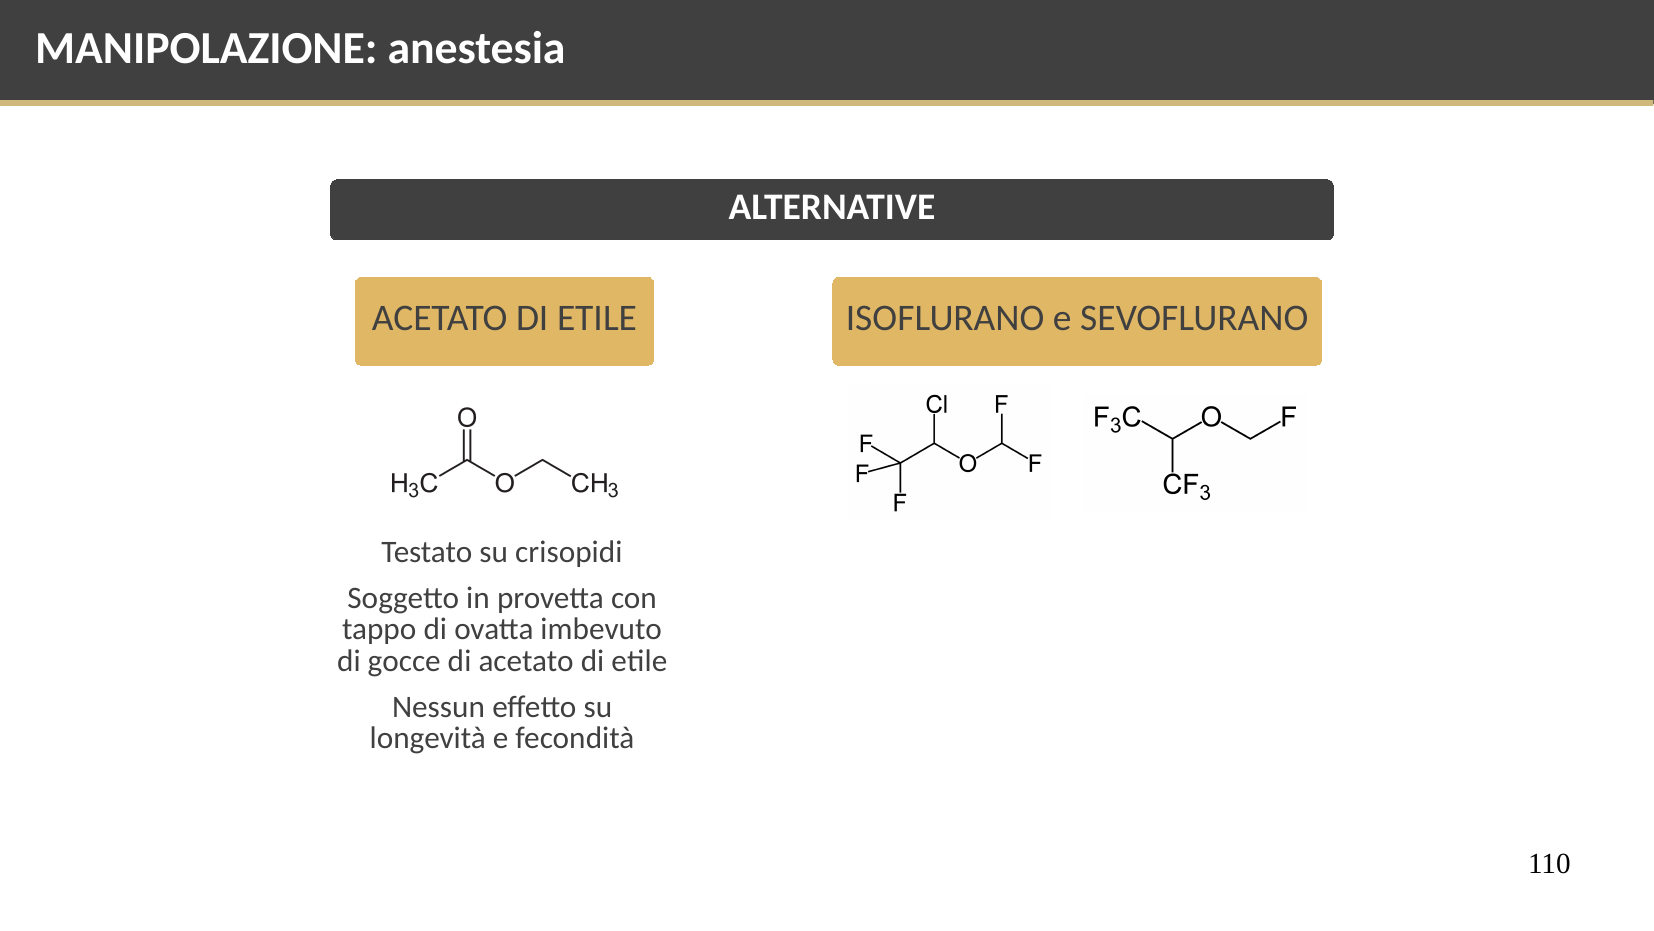

MANIPOLAZIONE: anestesia
ALTERNATIVE
ACETATO DI ETILE
ISOFLURANO e SEVOFLURANO
Testato su crisopidi
Soggetto in provetta con tappo di ovatta imbevuto di gocce di acetato di etile
Nessun effetto su longevità e fecondità
110